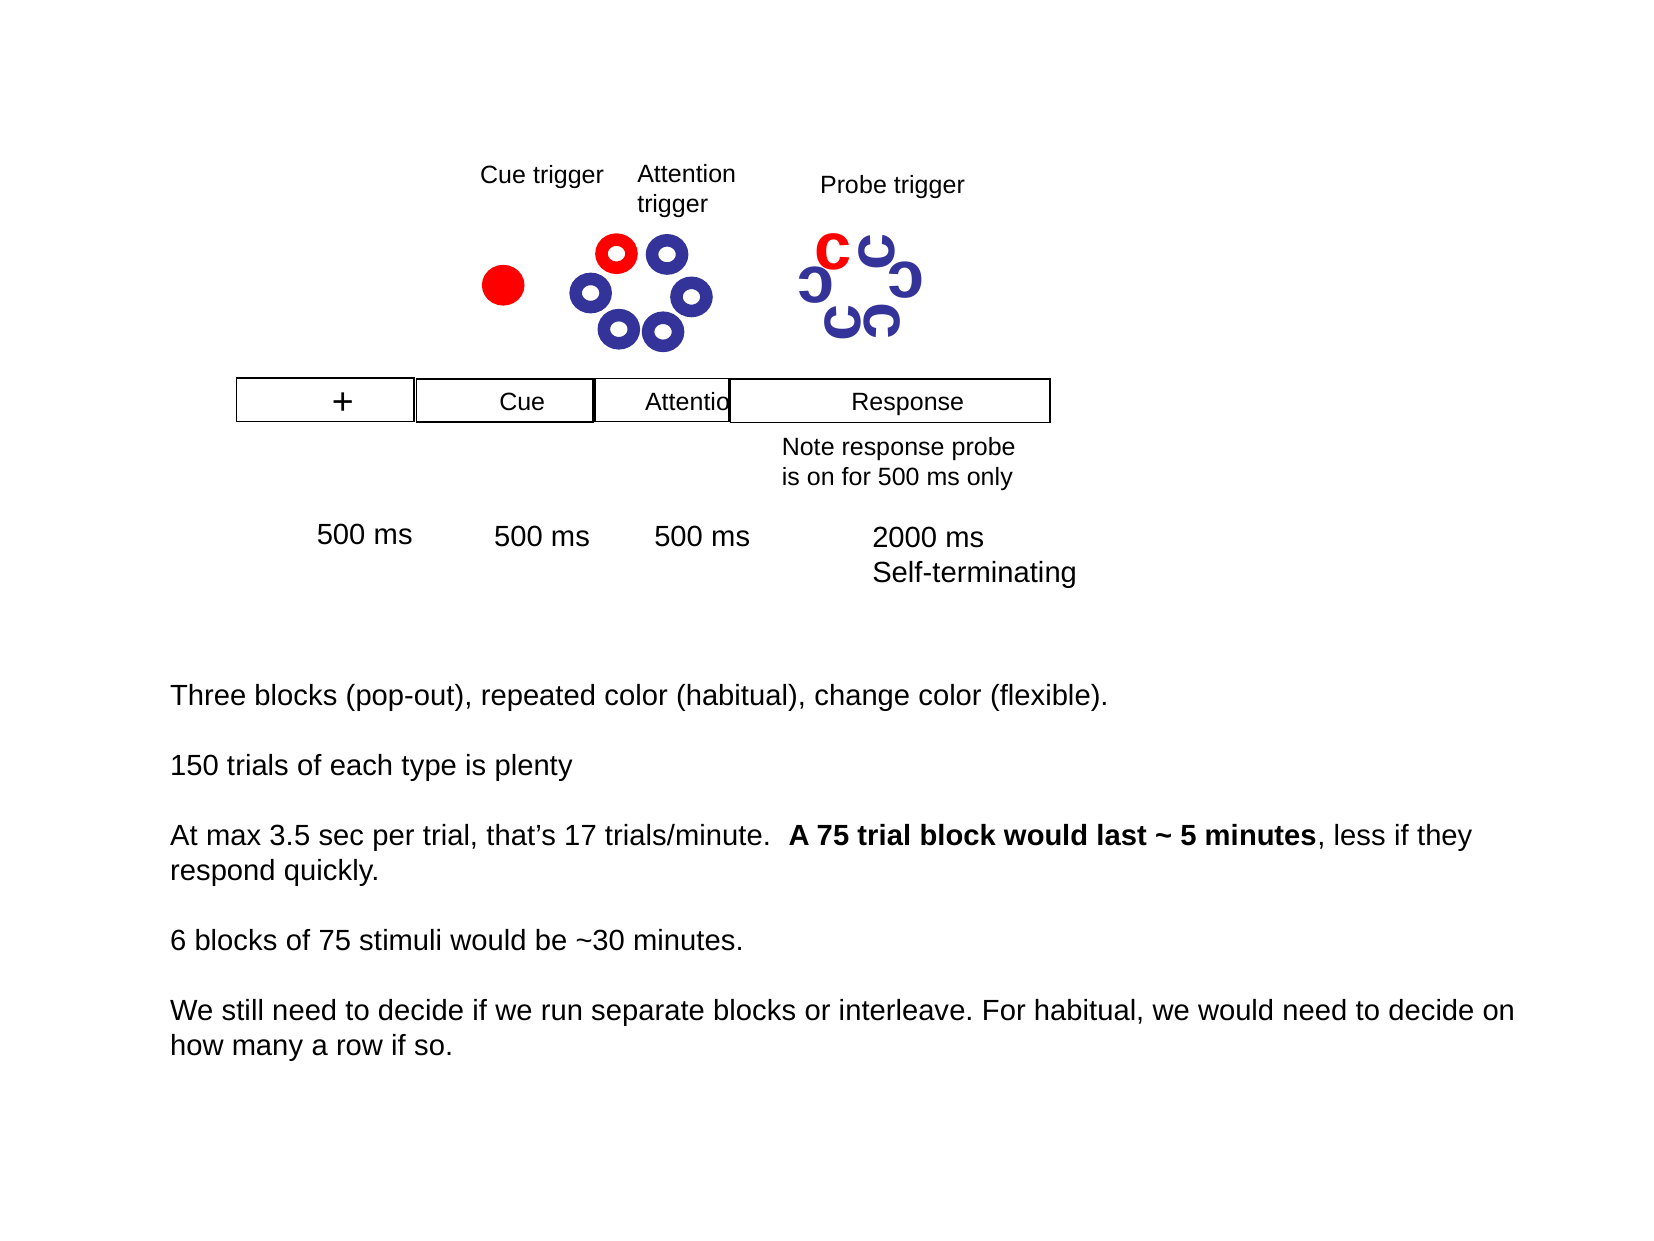

Attention
trigger
Cue trigger
Probe trigger
c
c
c
c
c
c
+
Attention
Cue
Response
Note response probe is on for 500 ms only
500 ms
500 ms
500 ms
2000 ms
Self-terminating
Three blocks (pop-out), repeated color (habitual), change color (flexible).
150 trials of each type is plenty
At max 3.5 sec per trial, that’s 17 trials/minute. A 75 trial block would last ~ 5 minutes, less if they respond quickly.
6 blocks of 75 stimuli would be ~30 minutes.
We still need to decide if we run separate blocks or interleave. For habitual, we would need to decide on how many a row if so.